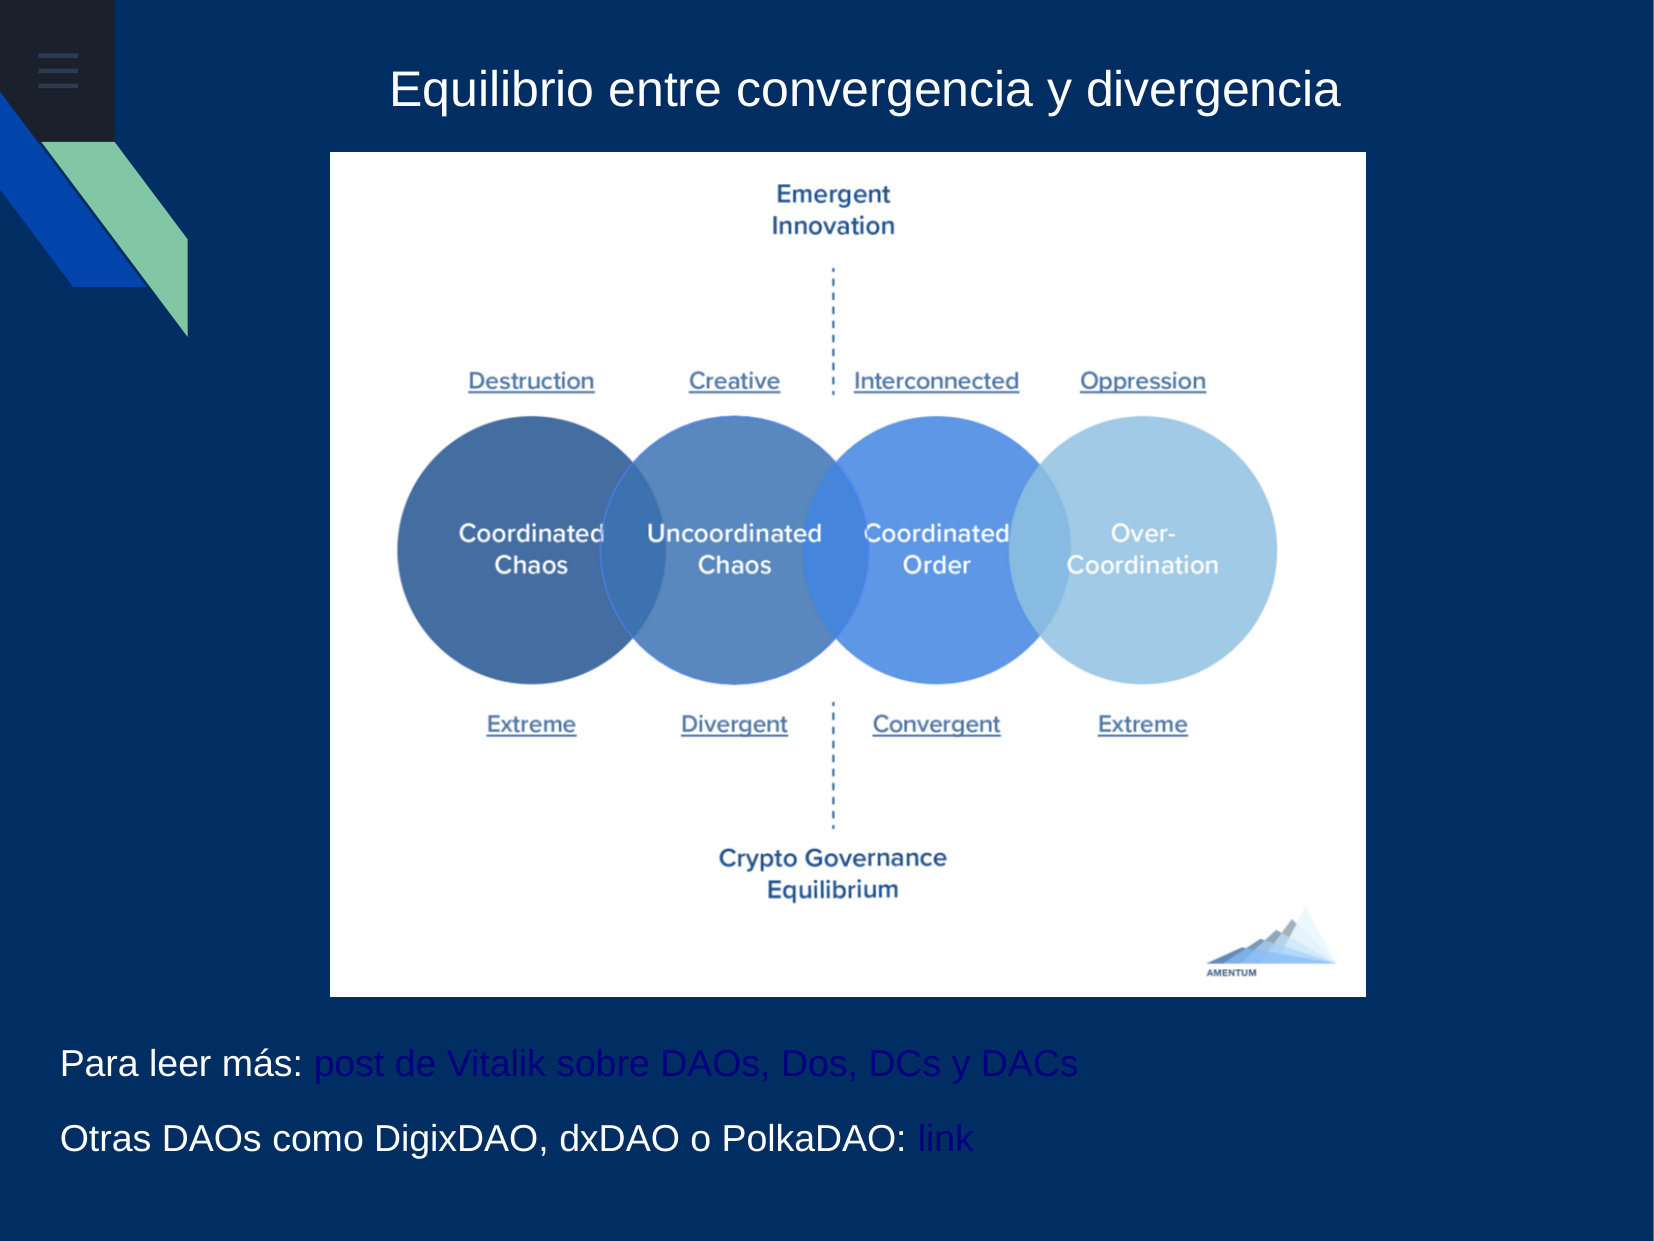

Equilibrio entre convergencia y divergencia
Para leer más: post de Vitalik sobre DAOs, Dos, DCs y DACs
Otras DAOs como DigixDAO, dxDAO o PolkaDAO: link